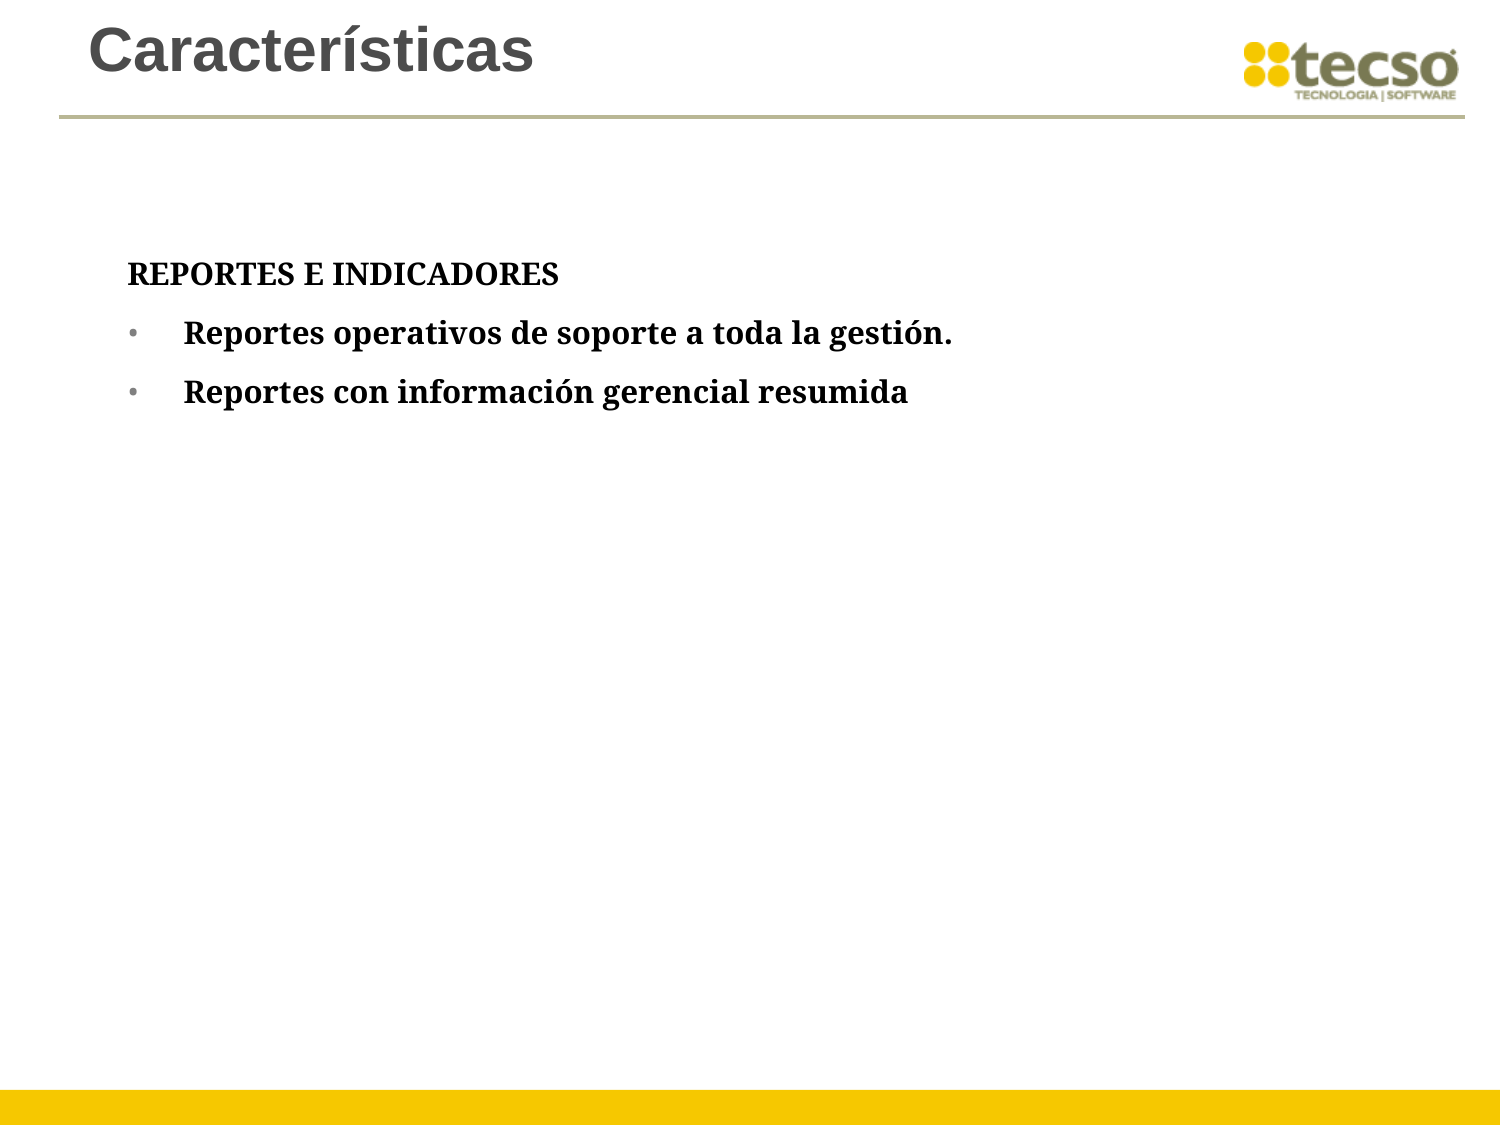

# Características
REPORTES E INDICADORES
Reportes operativos de soporte a toda la gestión.
Reportes con información gerencial resumida